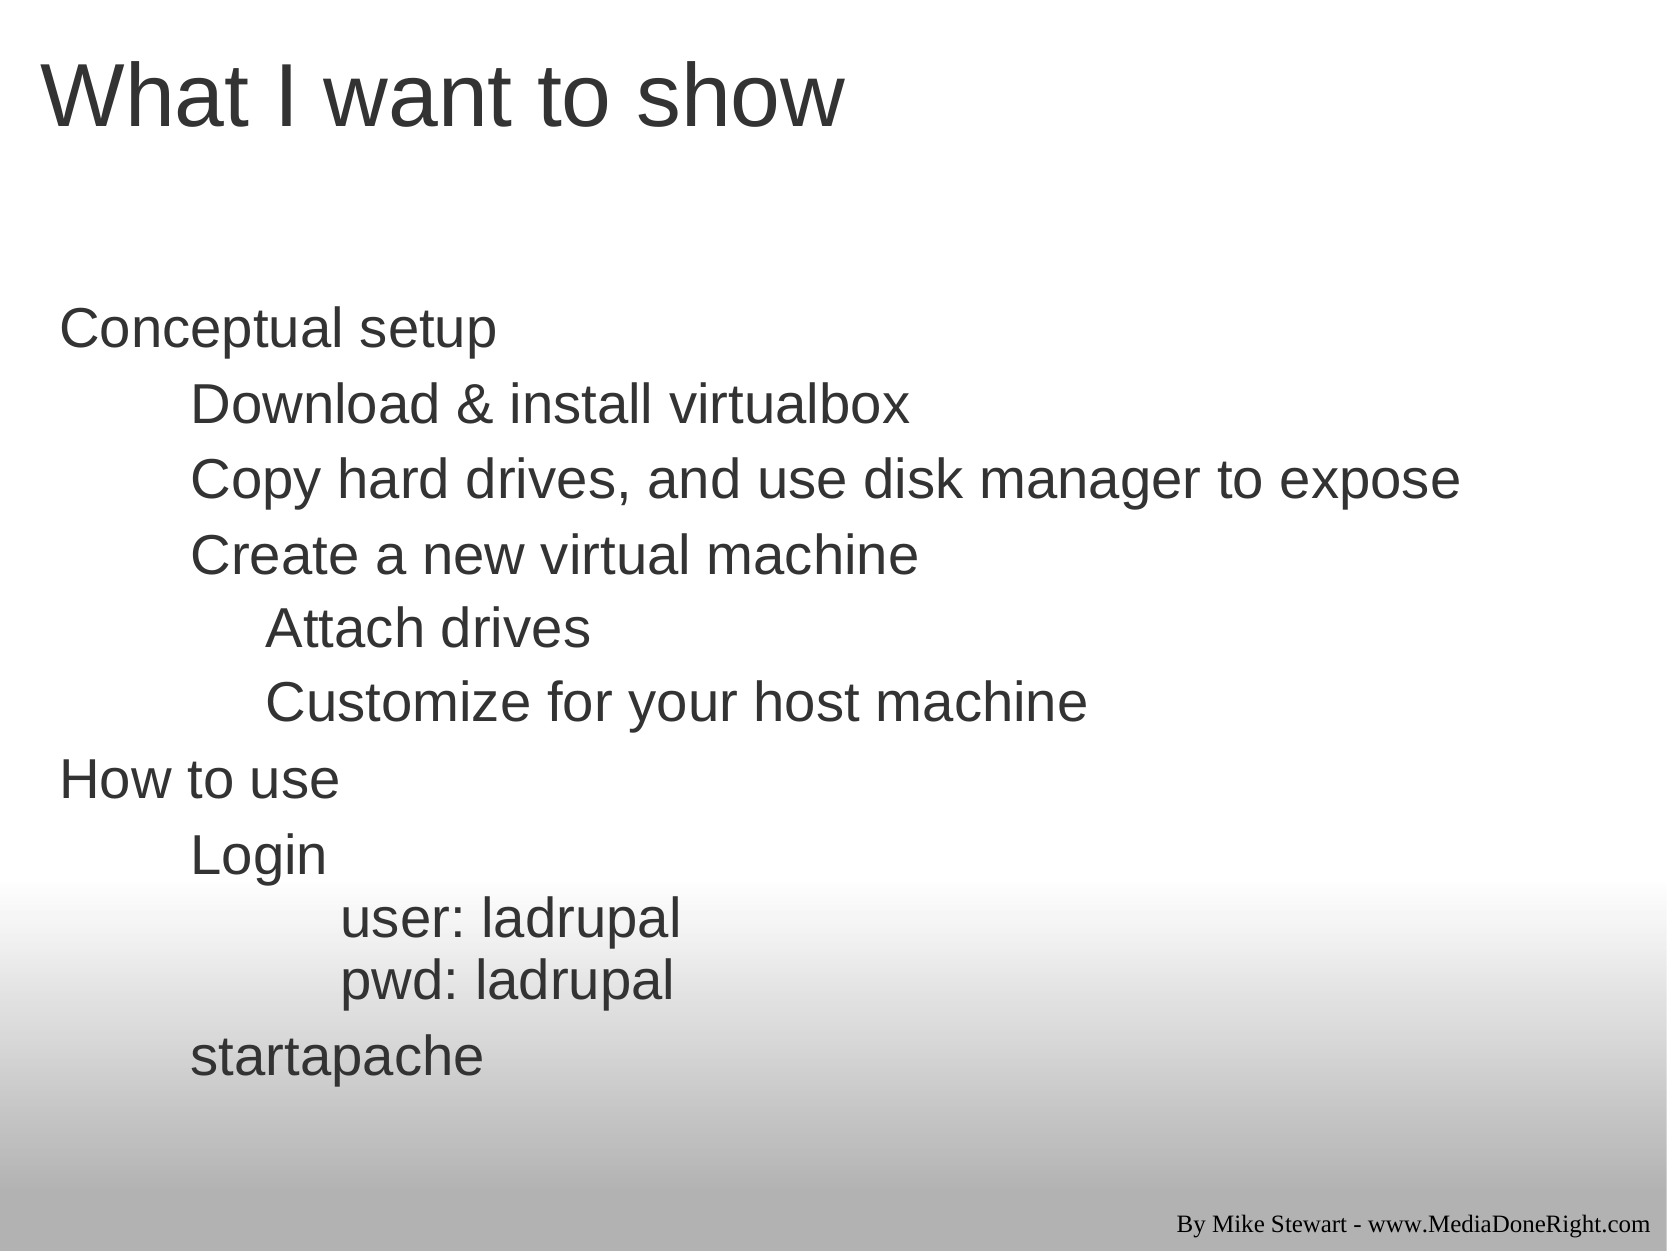

# What I want to show
Conceptual setup
Download & install virtualbox
Copy hard drives, and use disk manager to expose
Create a new virtual machine
Attach drives
Customize for your host machine
How to use
Login
	user: ladrupal
	pwd: ladrupal
startapache
By Mike Stewart - www.MediaDoneRight.com